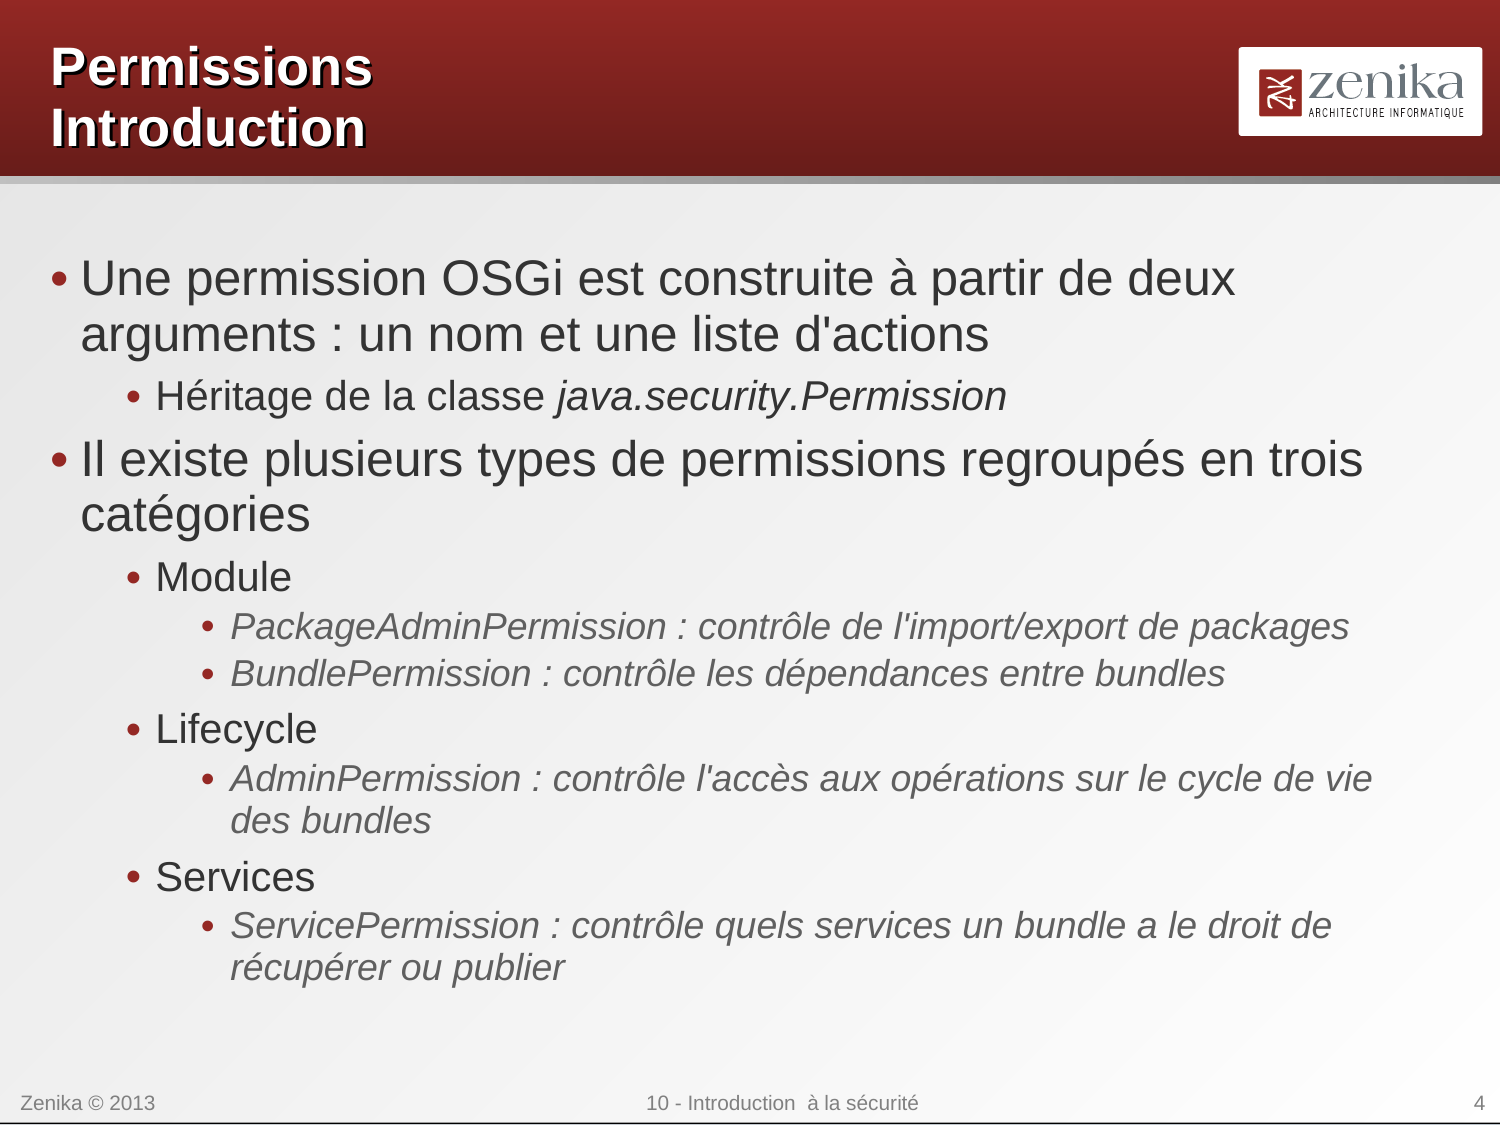

# Permissions Introduction
Une permission OSGi est construite à partir de deux arguments : un nom et une liste d'actions
Héritage de la classe java.security.Permission
Il existe plusieurs types de permissions regroupés en trois catégories
Module
PackageAdminPermission : contrôle de l'import/export de packages
BundlePermission : contrôle les dépendances entre bundles
Lifecycle
AdminPermission : contrôle l'accès aux opérations sur le cycle de vie des bundles
Services
ServicePermission : contrôle quels services un bundle a le droit de récupérer ou publier